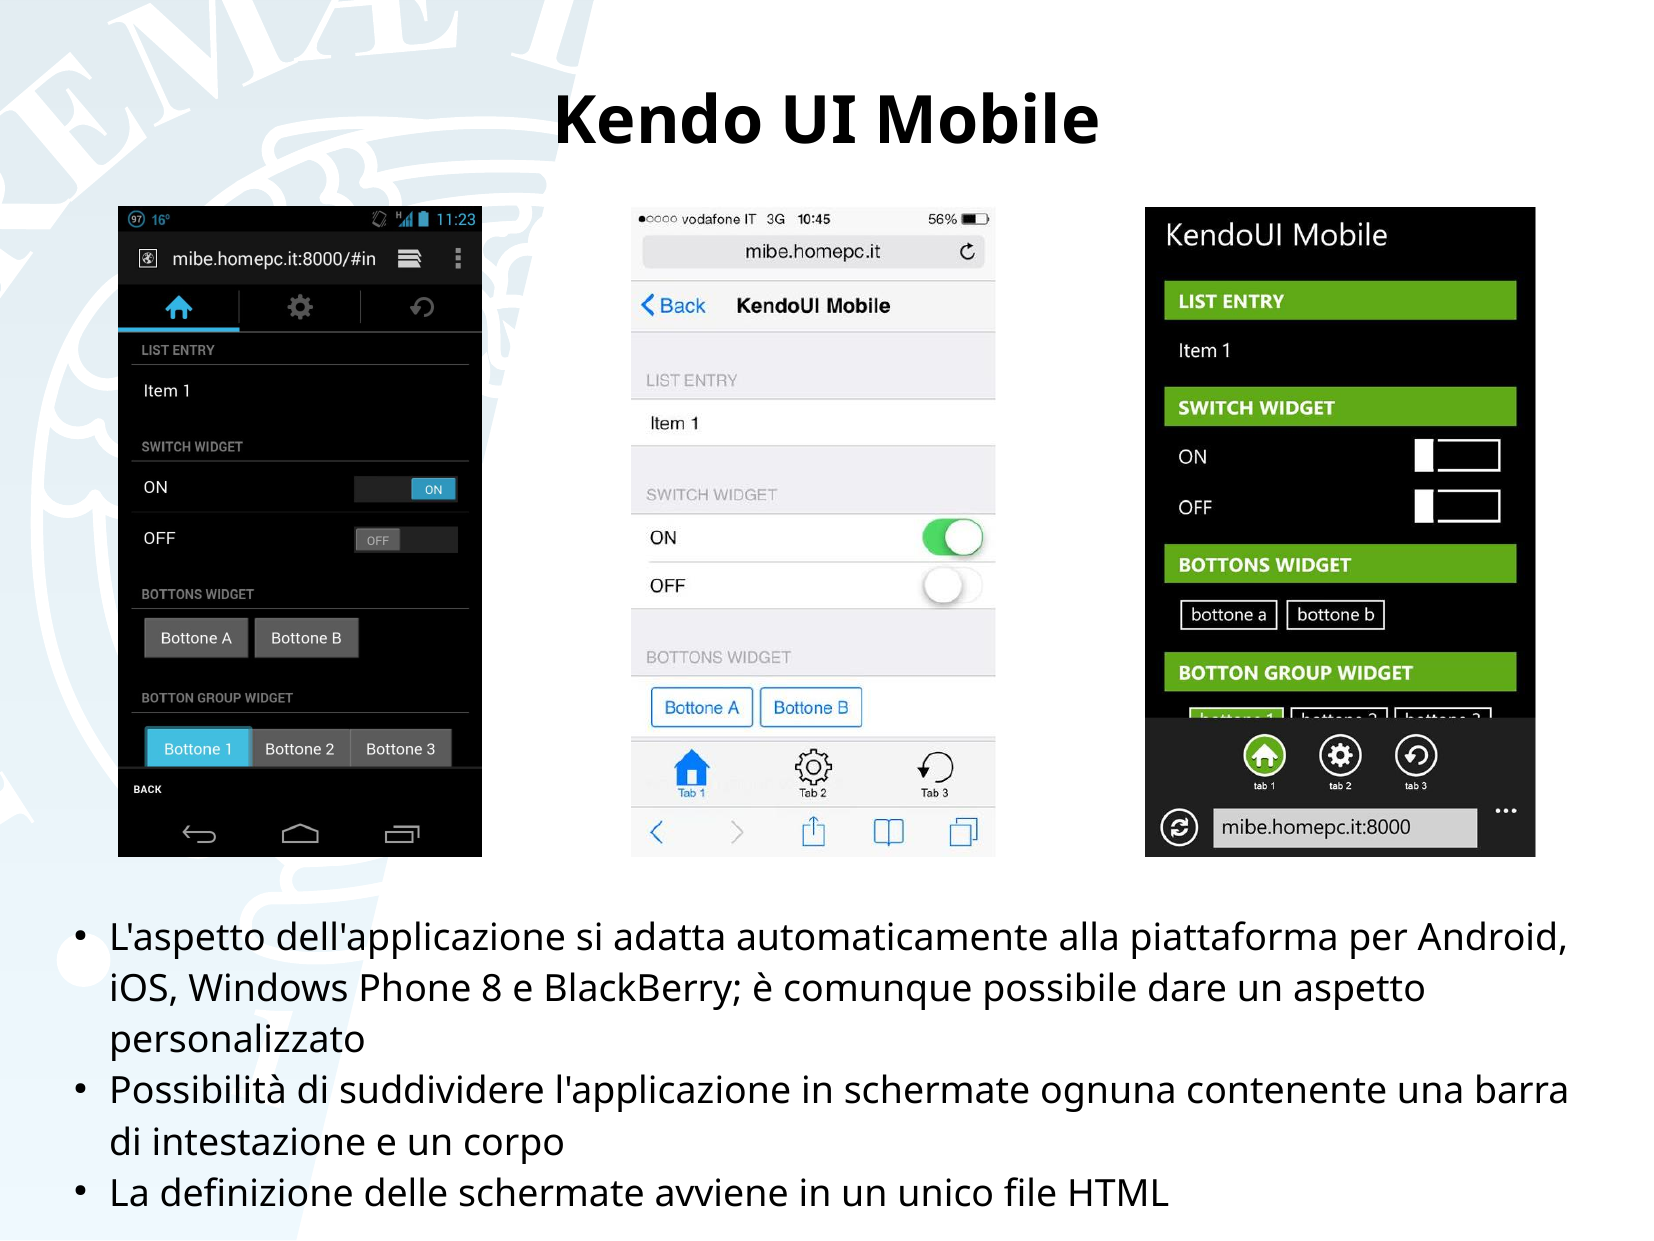

# Kendo UI Mobile
L'aspetto dell'applicazione si adatta automaticamente alla piattaforma per Android, iOS, Windows Phone 8 e BlackBerry; è comunque possibile dare un aspetto personalizzato
Possibilità di suddividere l'applicazione in schermate ognuna contenente una barra di intestazione e un corpo
La definizione delle schermate avviene in un unico file HTML